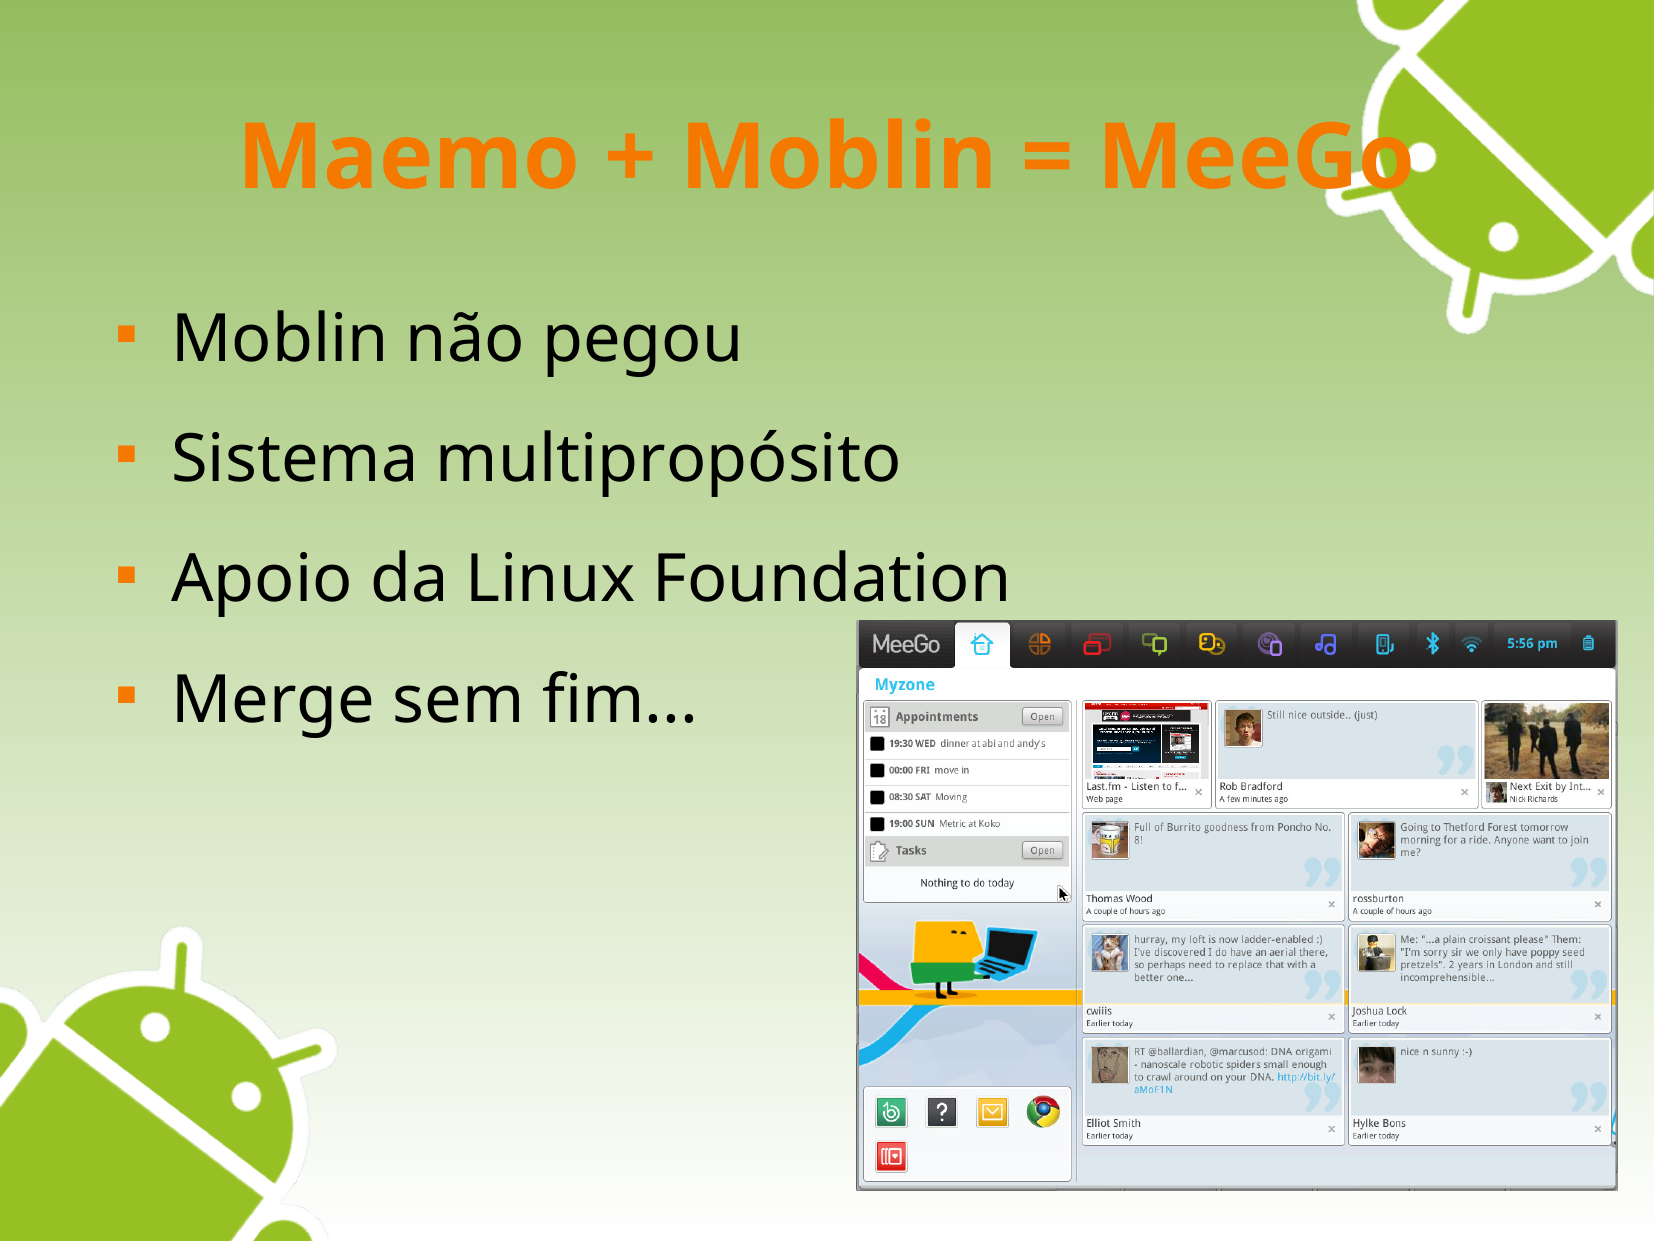

# Maemo + Moblin = MeeGo
Moblin não pegou
Sistema multipropósito
Apoio da Linux Foundation
Merge sem fim...